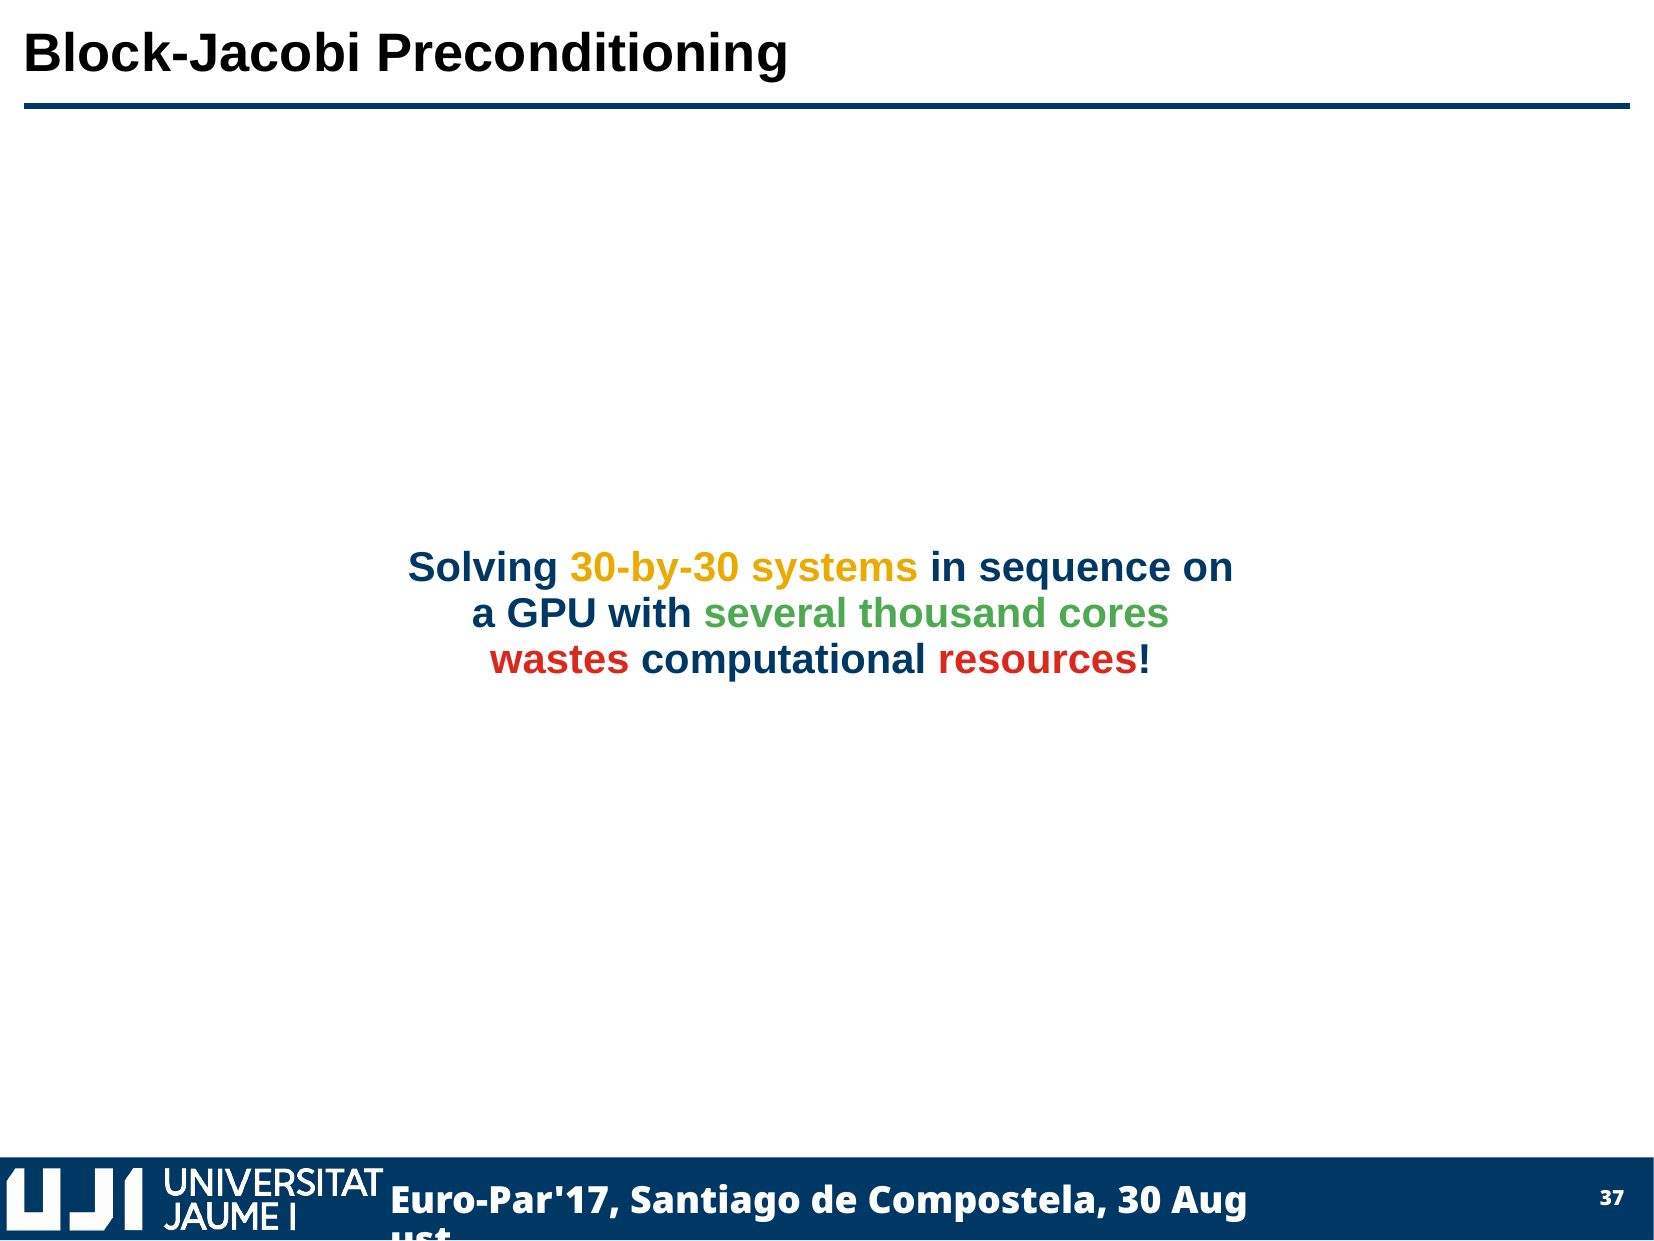

# Block-Jacobi Preconditioning
Solving 30-by-30 systems in sequence on a GPU with several thousand cores wastes computational resources!
Euro-Par'17, Santiago de Compostela, 30 August
37